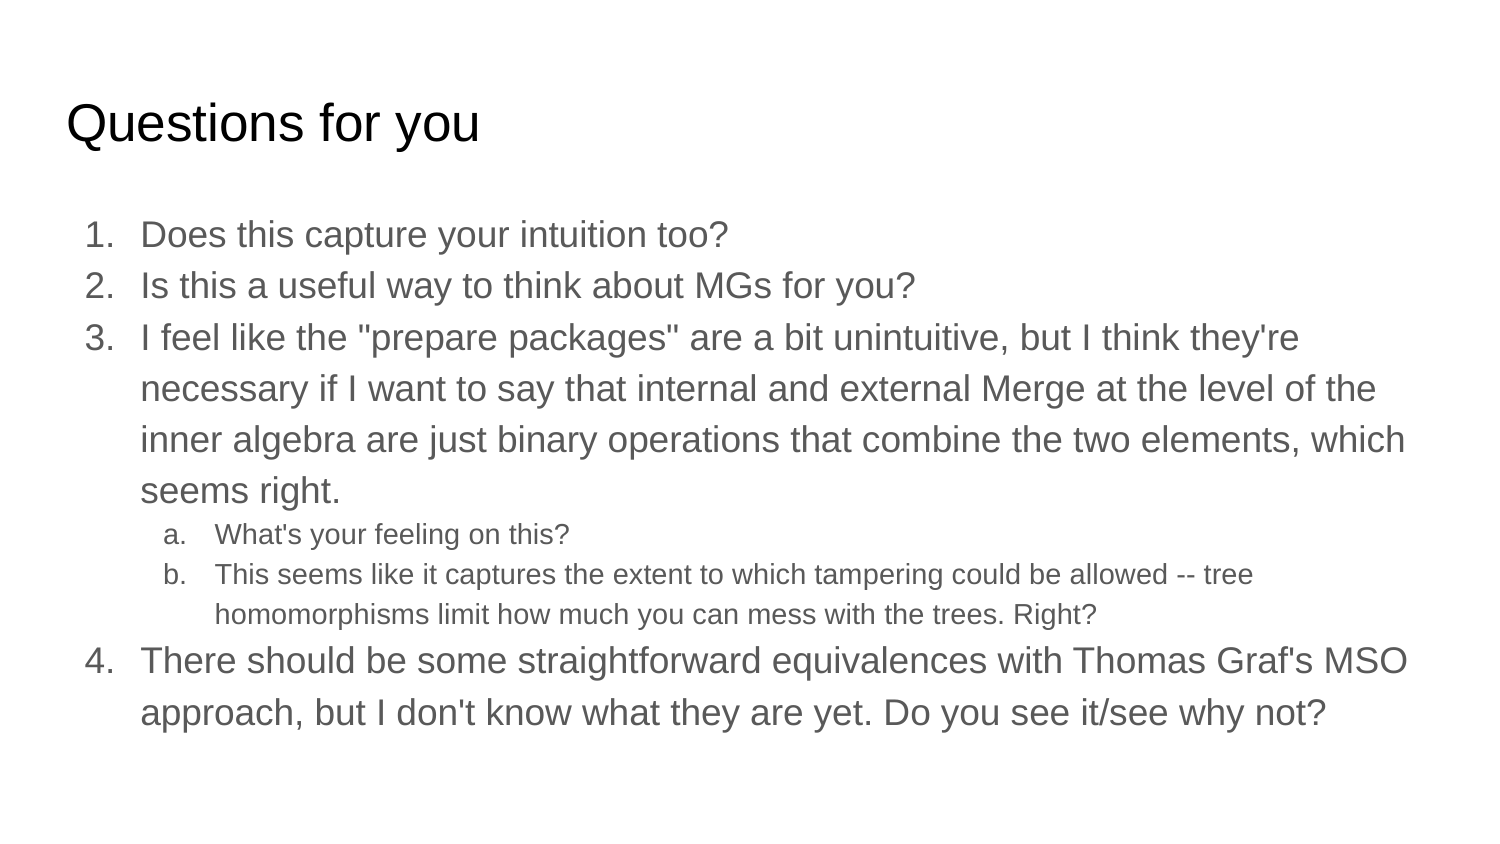

# Questions for you
Does this capture your intuition too?
Is this a useful way to think about MGs for you?
I feel like the "prepare packages" are a bit unintuitive, but I think they're necessary if I want to say that internal and external Merge at the level of the inner algebra are just binary operations that combine the two elements, which seems right.
What's your feeling on this?
This seems like it captures the extent to which tampering could be allowed -- tree homomorphisms limit how much you can mess with the trees. Right?
There should be some straightforward equivalences with Thomas Graf's MSO approach, but I don't know what they are yet. Do you see it/see why not?